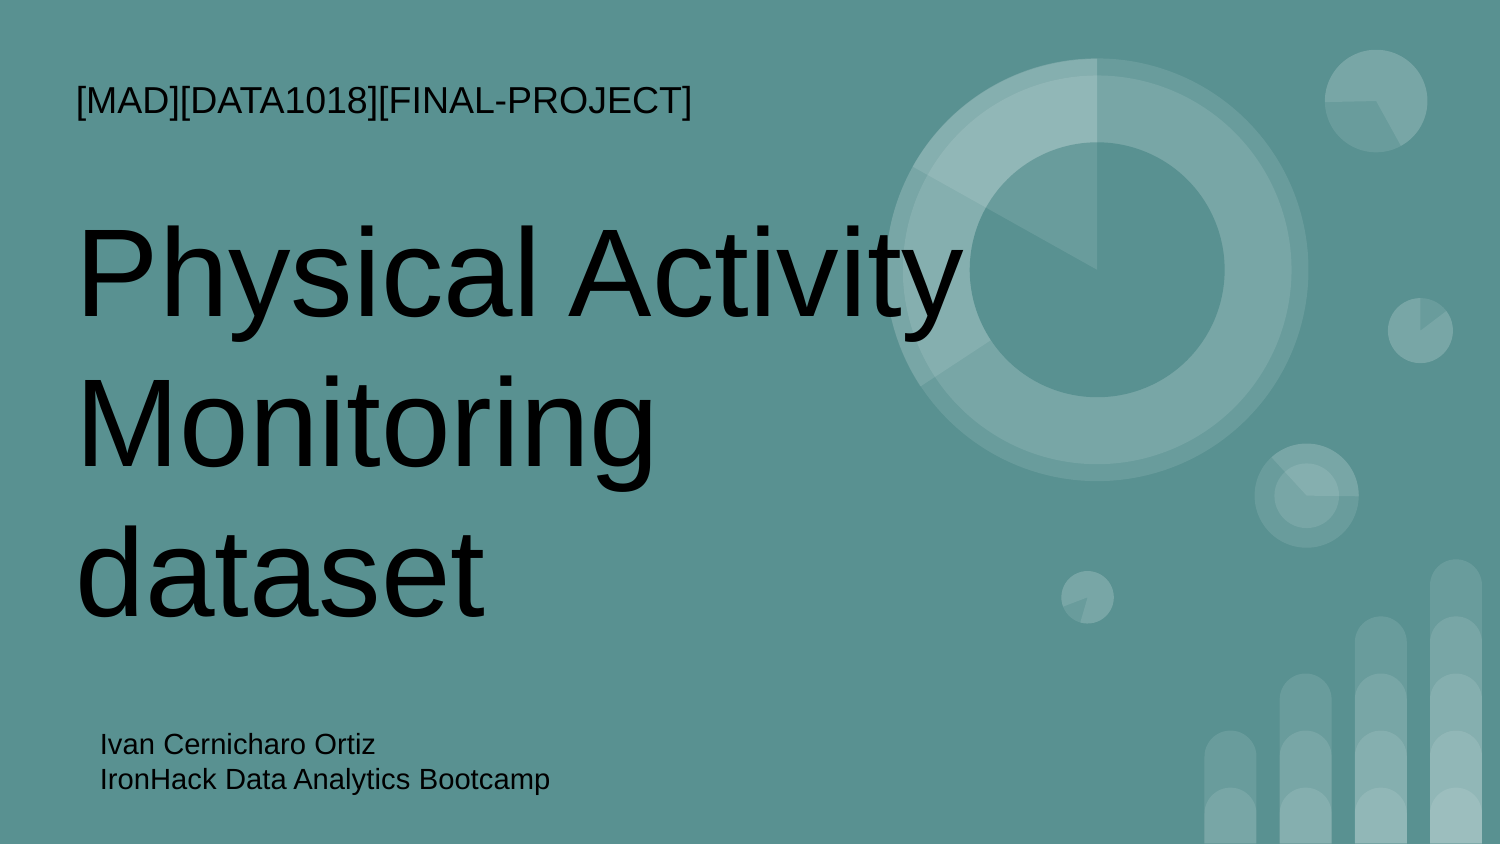

[MAD][DATA1018][FINAL-PROJECT]
Physical Activity Monitoring dataset
Ivan Cernicharo Ortiz
IronHack Data Analytics Bootcamp